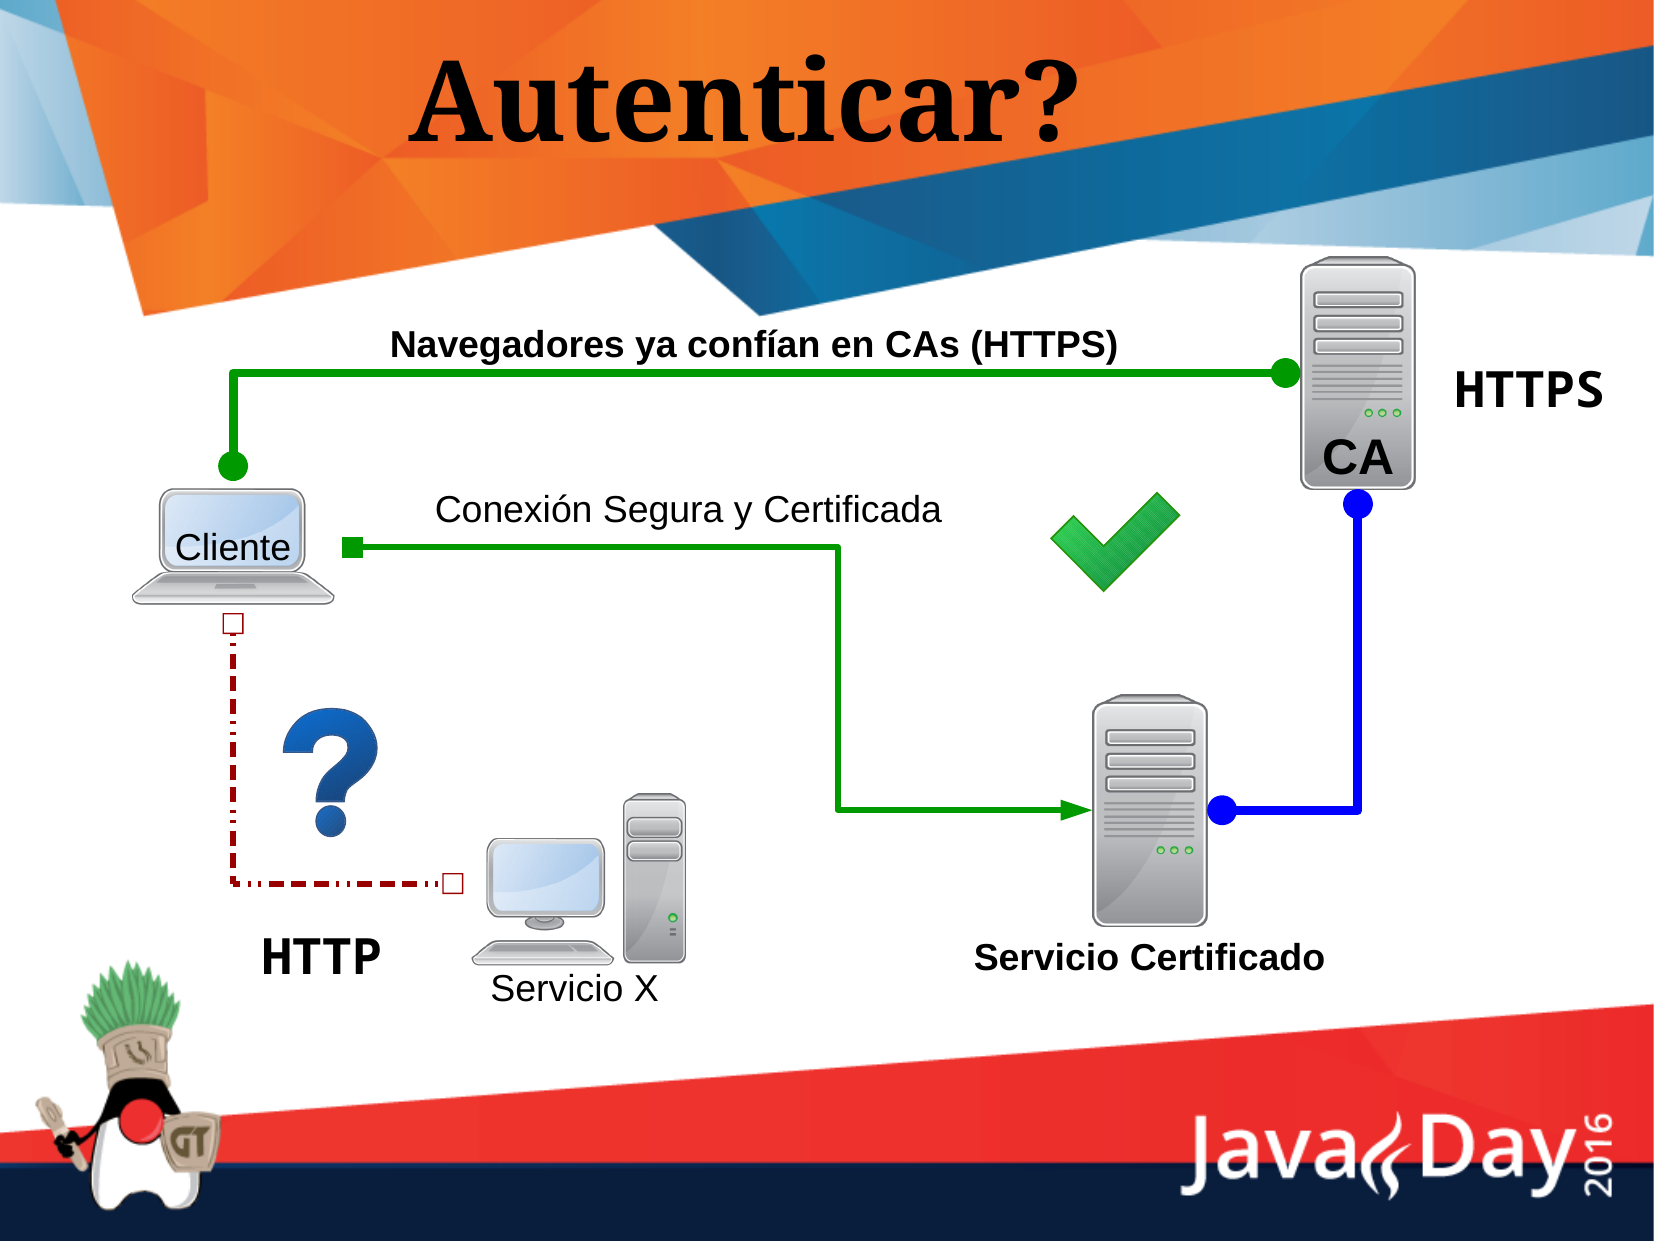

# Autenticar?
CA
Navegadores ya confían en CAs (HTTPS)
HTTPS
Cliente
Conexión Segura y Certificada
Servicio Certificado
Servicio X
HTTP